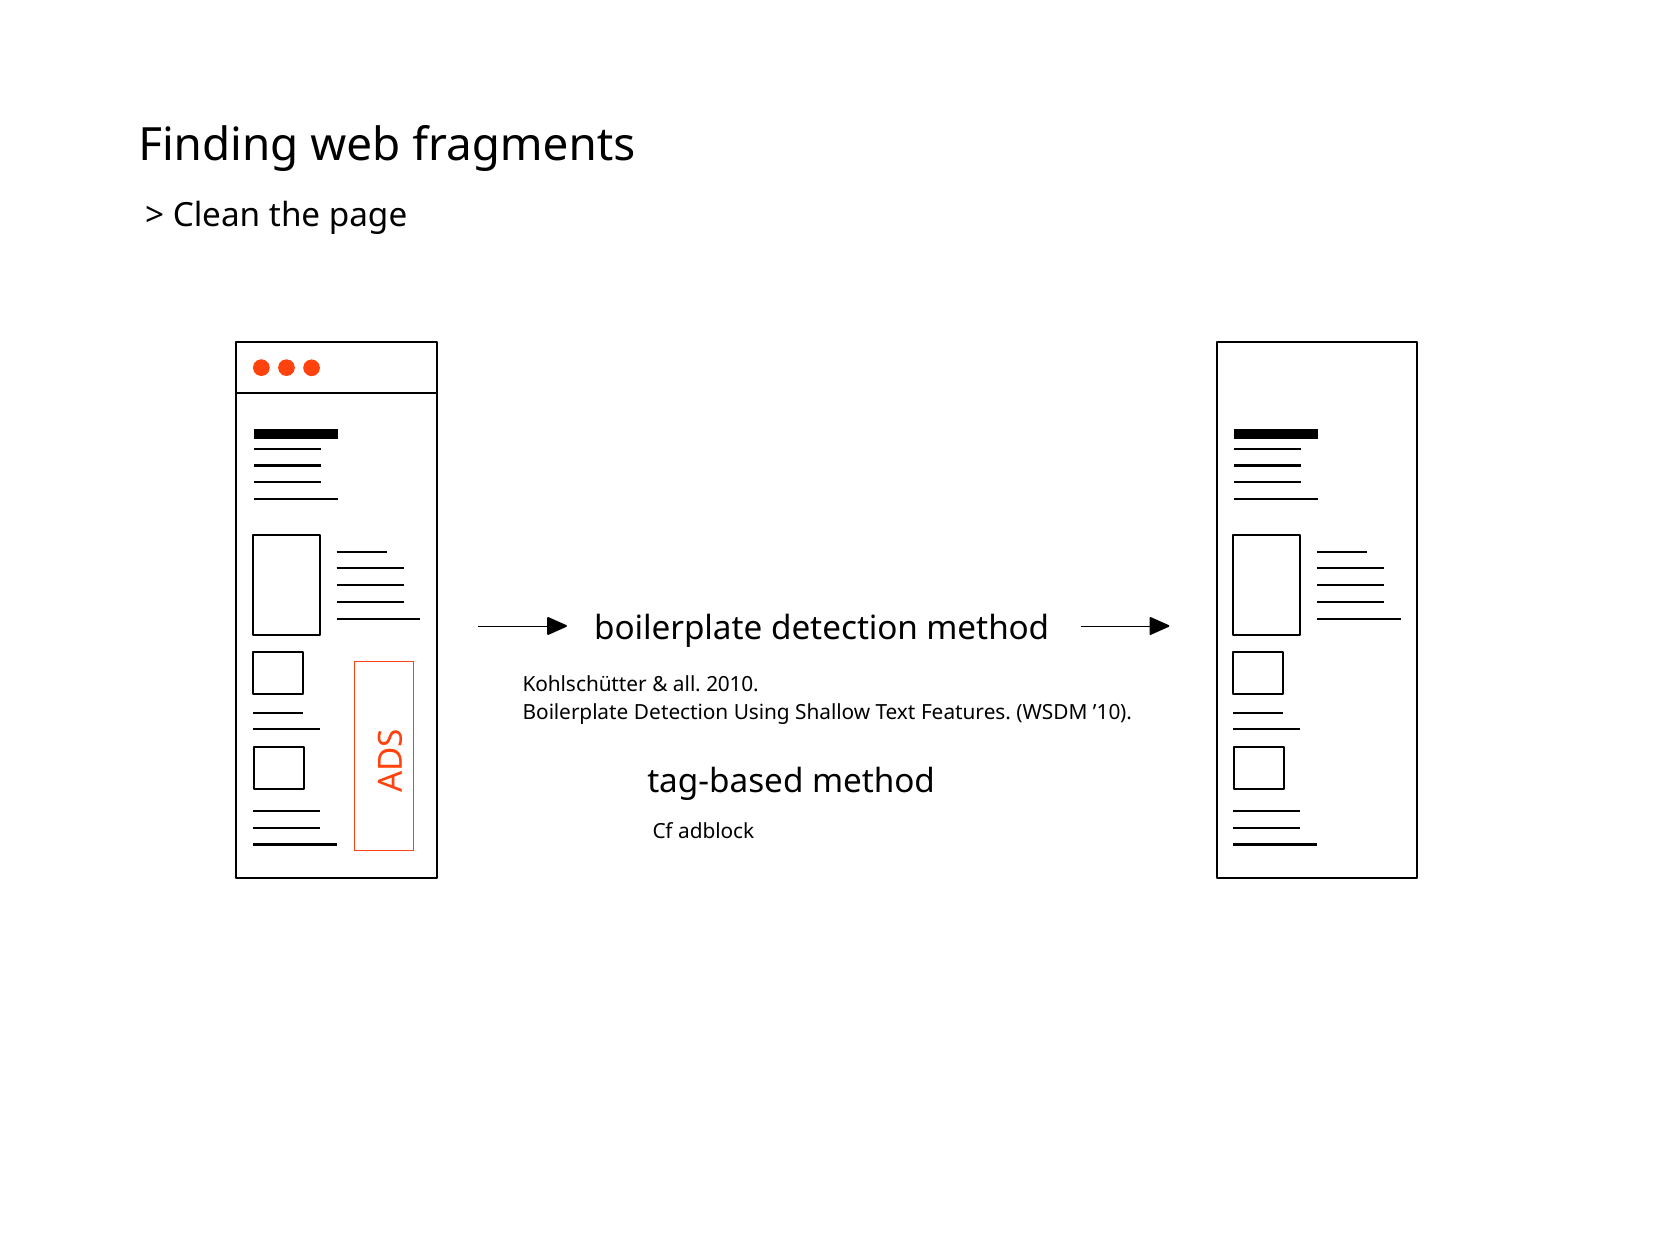

Finding web fragments
> Clean the page
boilerplate detection method
Kohlschütter & all. 2010.
Boilerplate Detection Using Shallow Text Features. (WSDM ’10).
ADS
tag-based method
Cf adblock